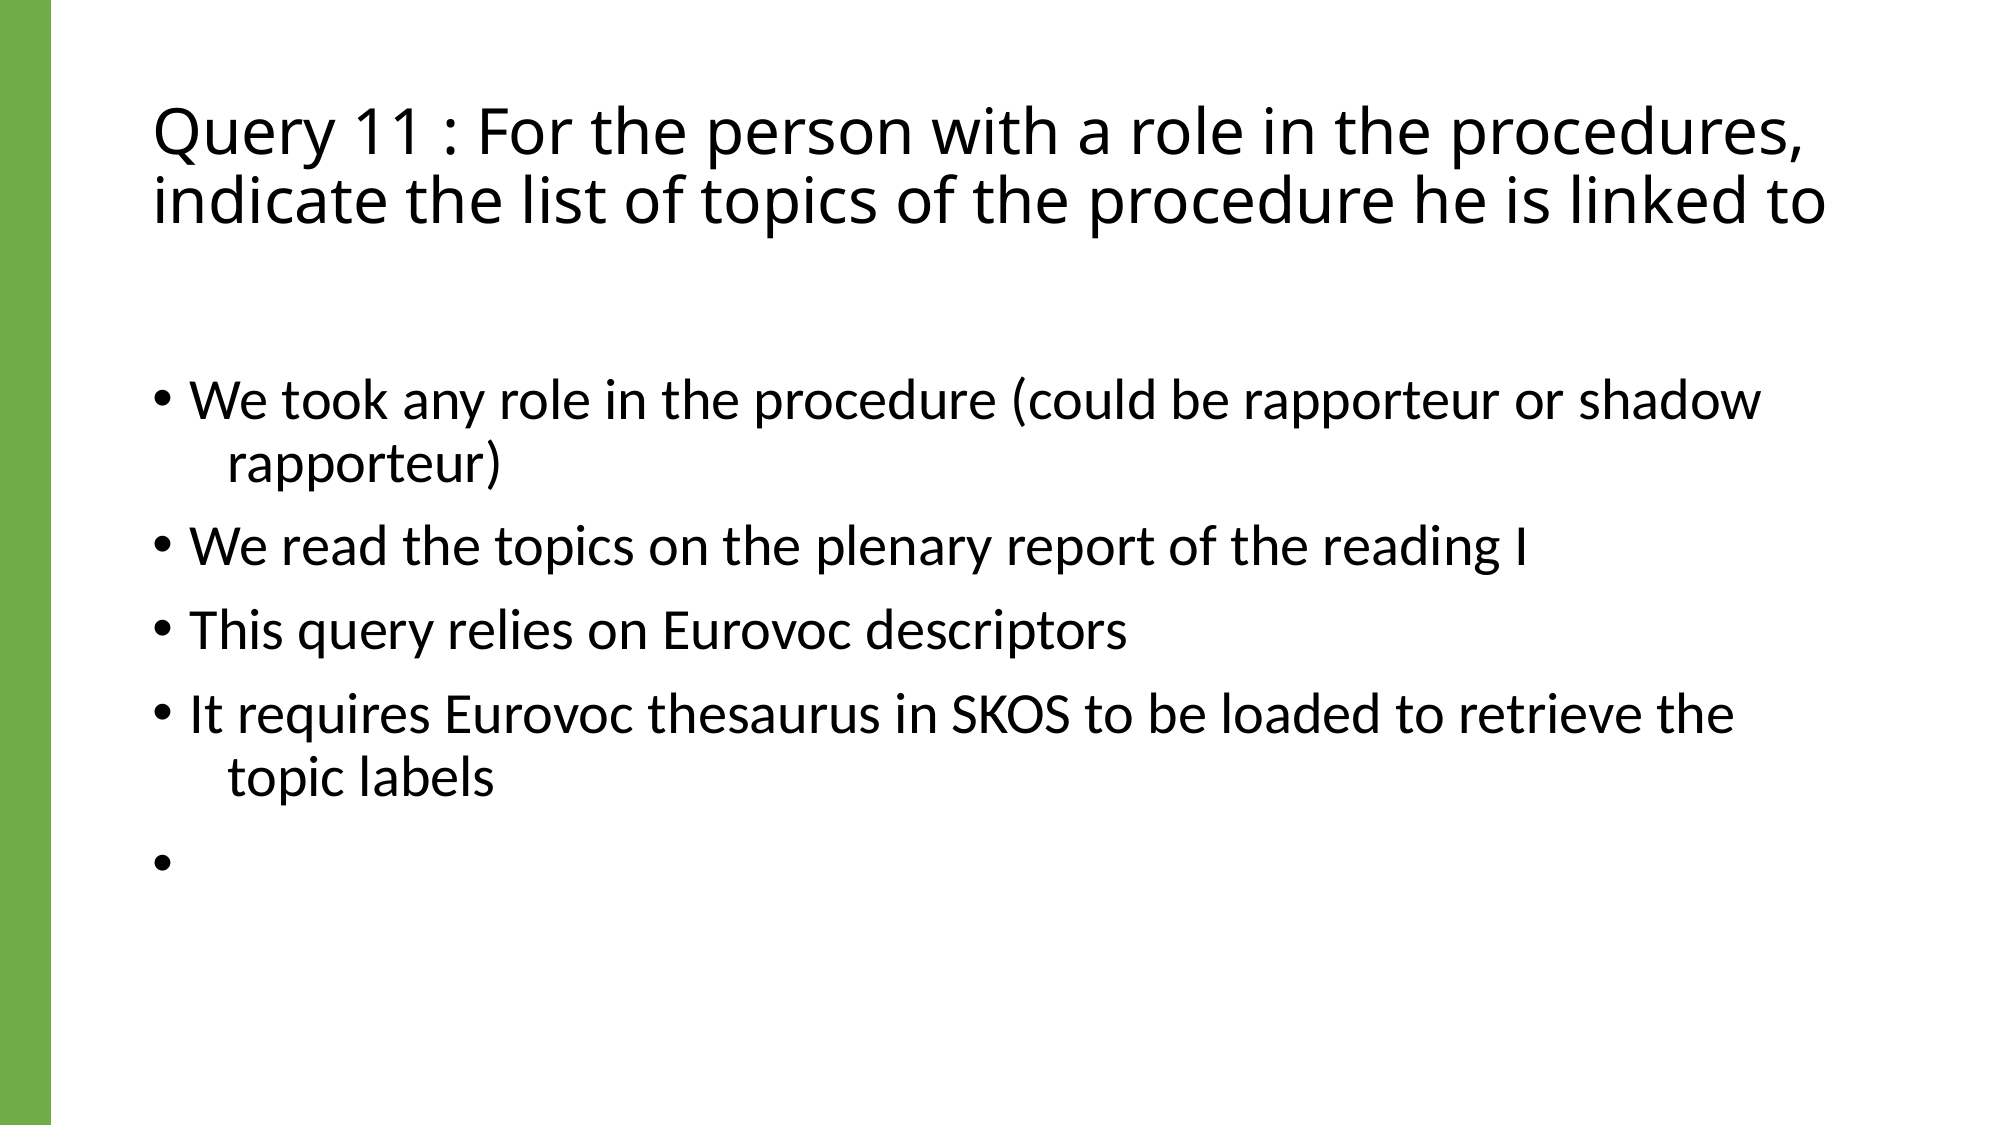

# Query 11 : For the person with a role in the procedures, indicate the list of topics of the procedure he is linked to
We took any role in the procedure (could be rapporteur or shadow rapporteur)
We read the topics on the plenary report of the reading I
This query relies on Eurovoc descriptors
It requires Eurovoc thesaurus in SKOS to be loaded to retrieve the topic labels